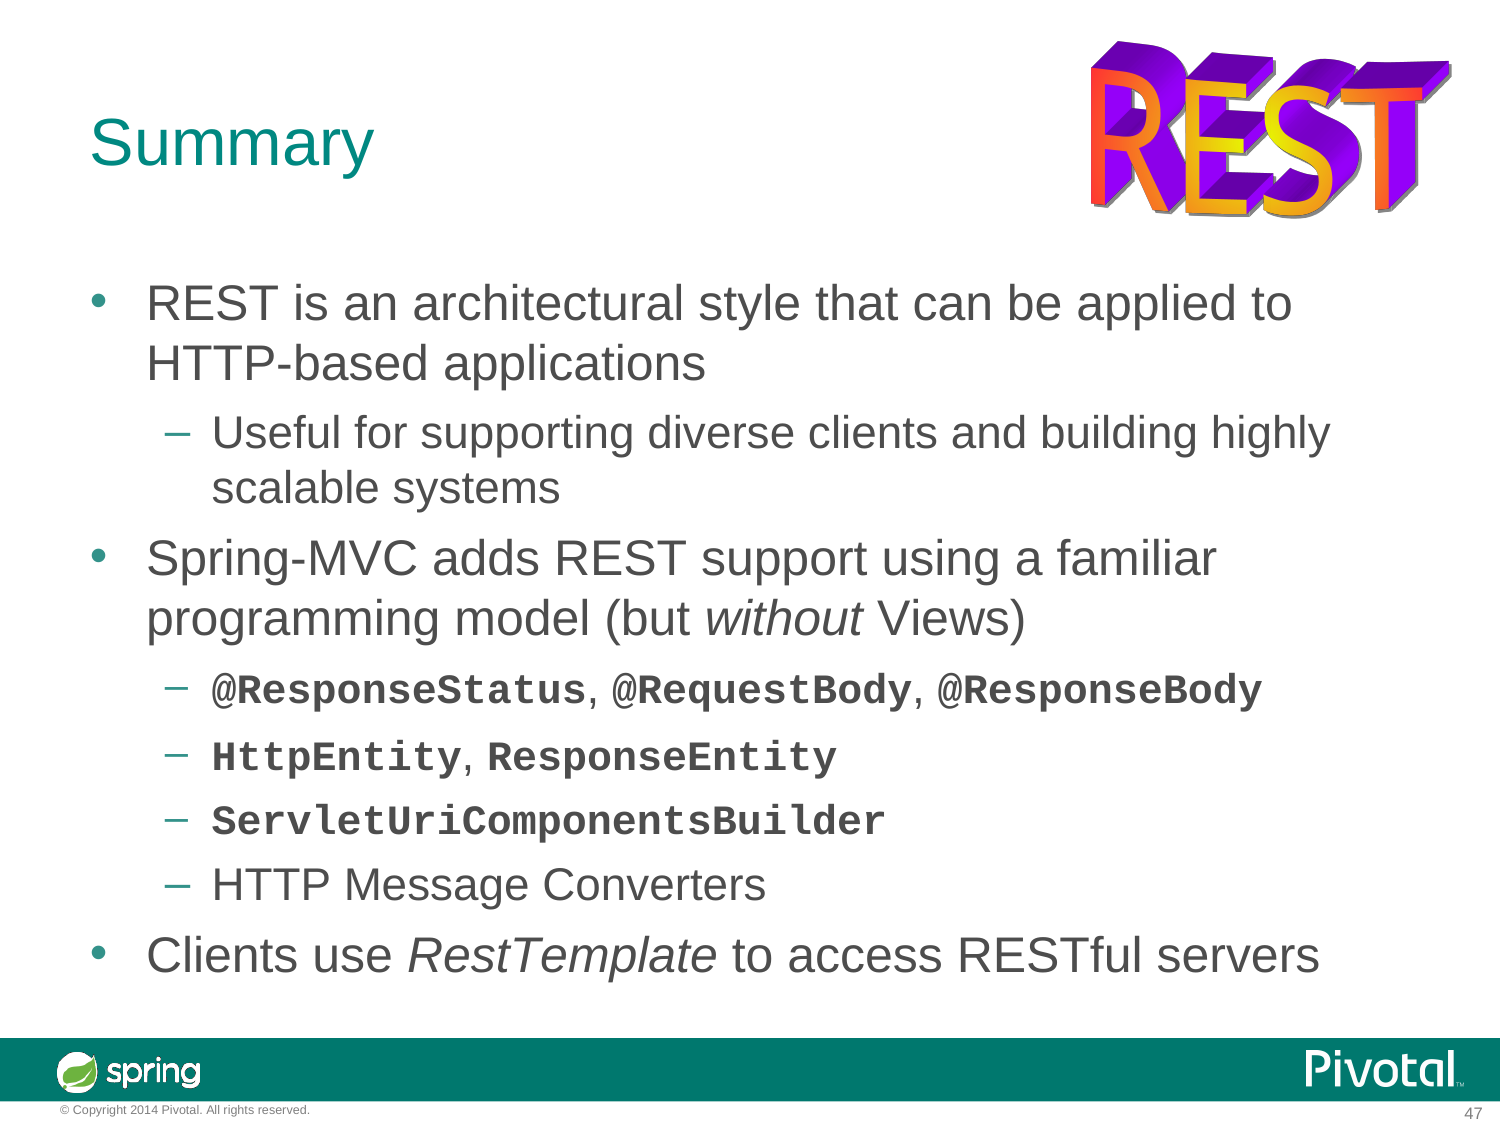

# Summary
REST
REST is an architectural style that can be applied to HTTP-based applications
Useful for supporting diverse clients and building highly scalable systems
Spring-MVC adds REST support using a familiar programming model (but without Views)
@ResponseStatus, @RequestBody, @ResponseBody
HttpEntity, ResponseEntity
ServletUriComponentsBuilder
HTTP Message Converters
Clients use RestTemplate to access RESTful servers